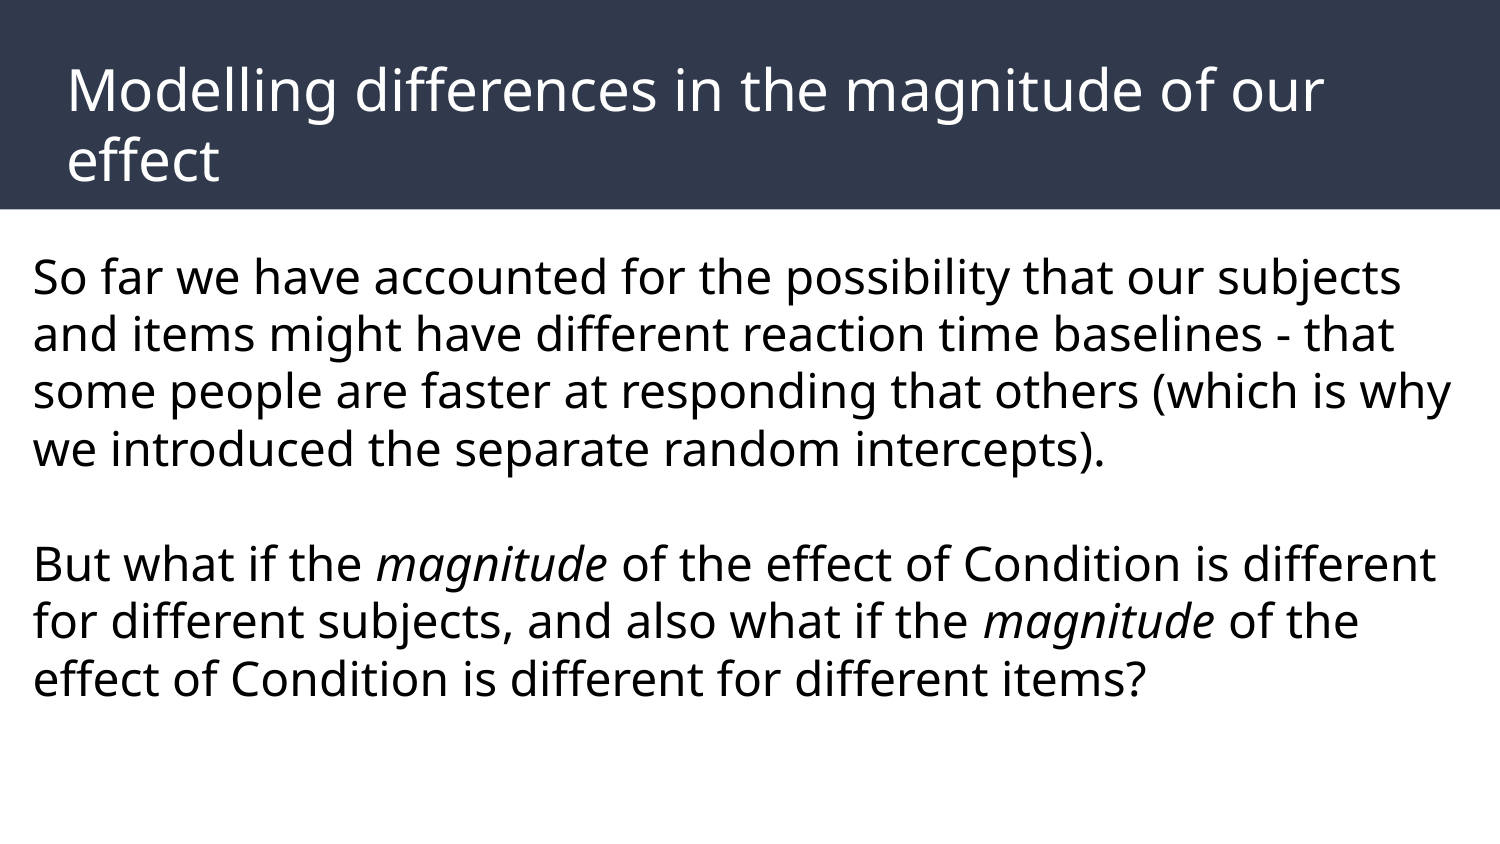

# Modelling differences in the magnitude of our effect
So far we have accounted for the possibility that our subjects and items might have different reaction time baselines - that some people are faster at responding that others (which is why we introduced the separate random intercepts).
But what if the magnitude of the effect of Condition is different for different subjects, and also what if the magnitude of the effect of Condition is different for different items?